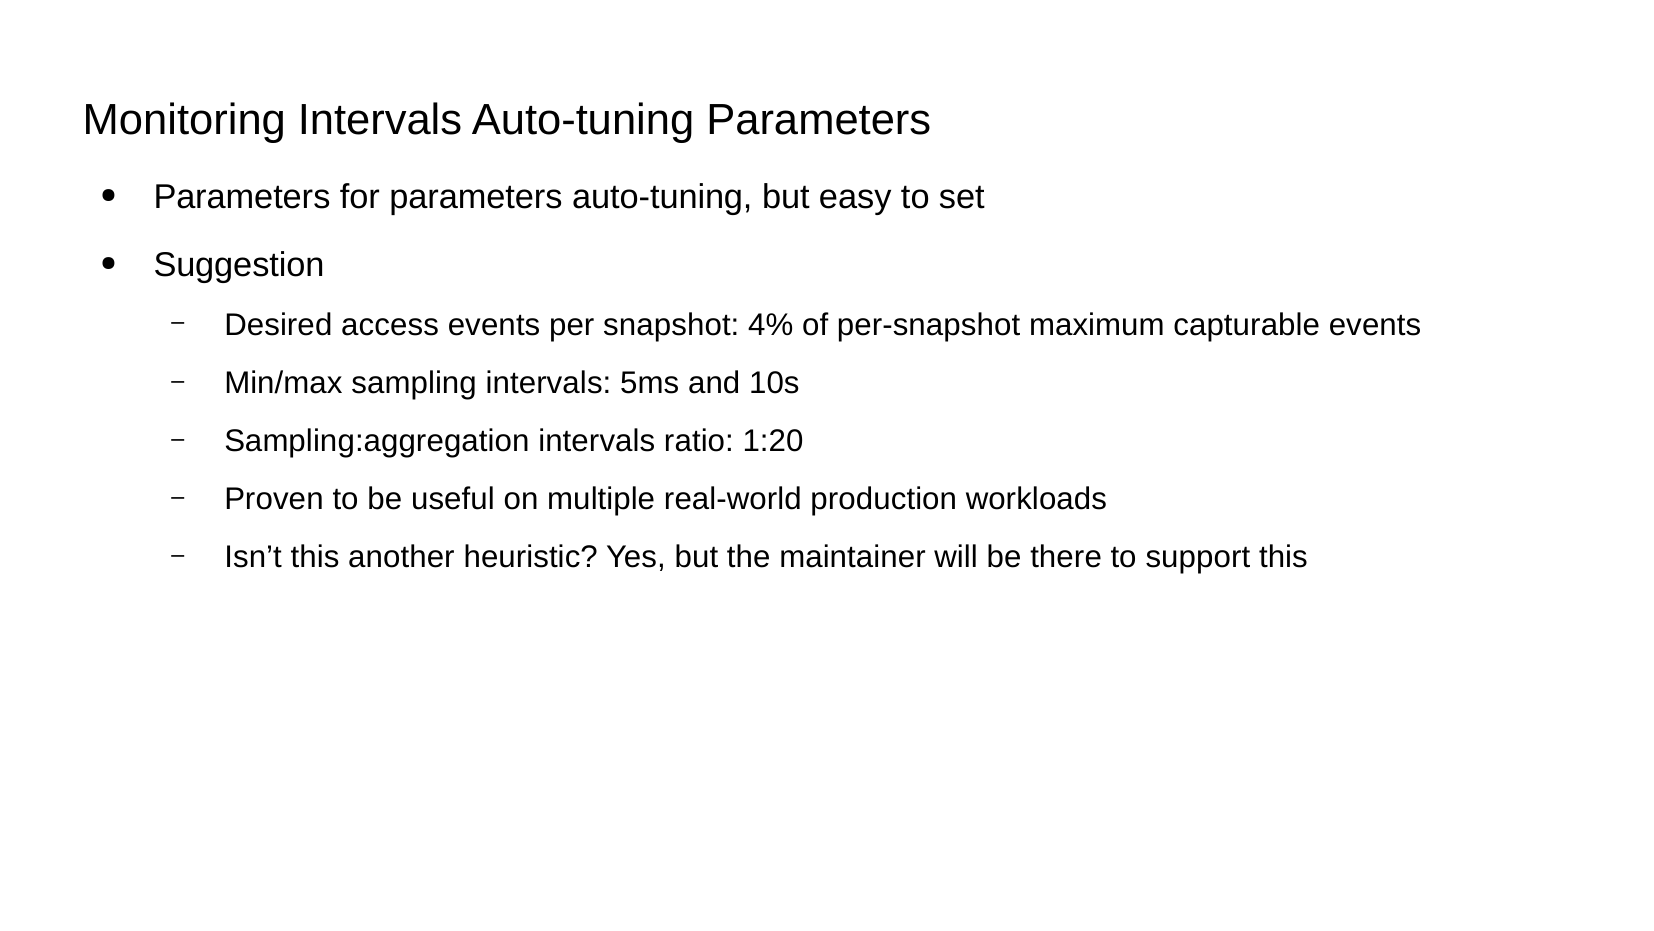

# Monitoring Intervals Auto-tuning Parameters
Parameters for parameters auto-tuning, but easy to set
Suggestion
Desired access events per snapshot: 4% of per-snapshot maximum capturable events
Min/max sampling intervals: 5ms and 10s
Sampling:aggregation intervals ratio: 1:20
Proven to be useful on multiple real-world production workloads
Isn’t this another heuristic? Yes, but the maintainer will be there to support this